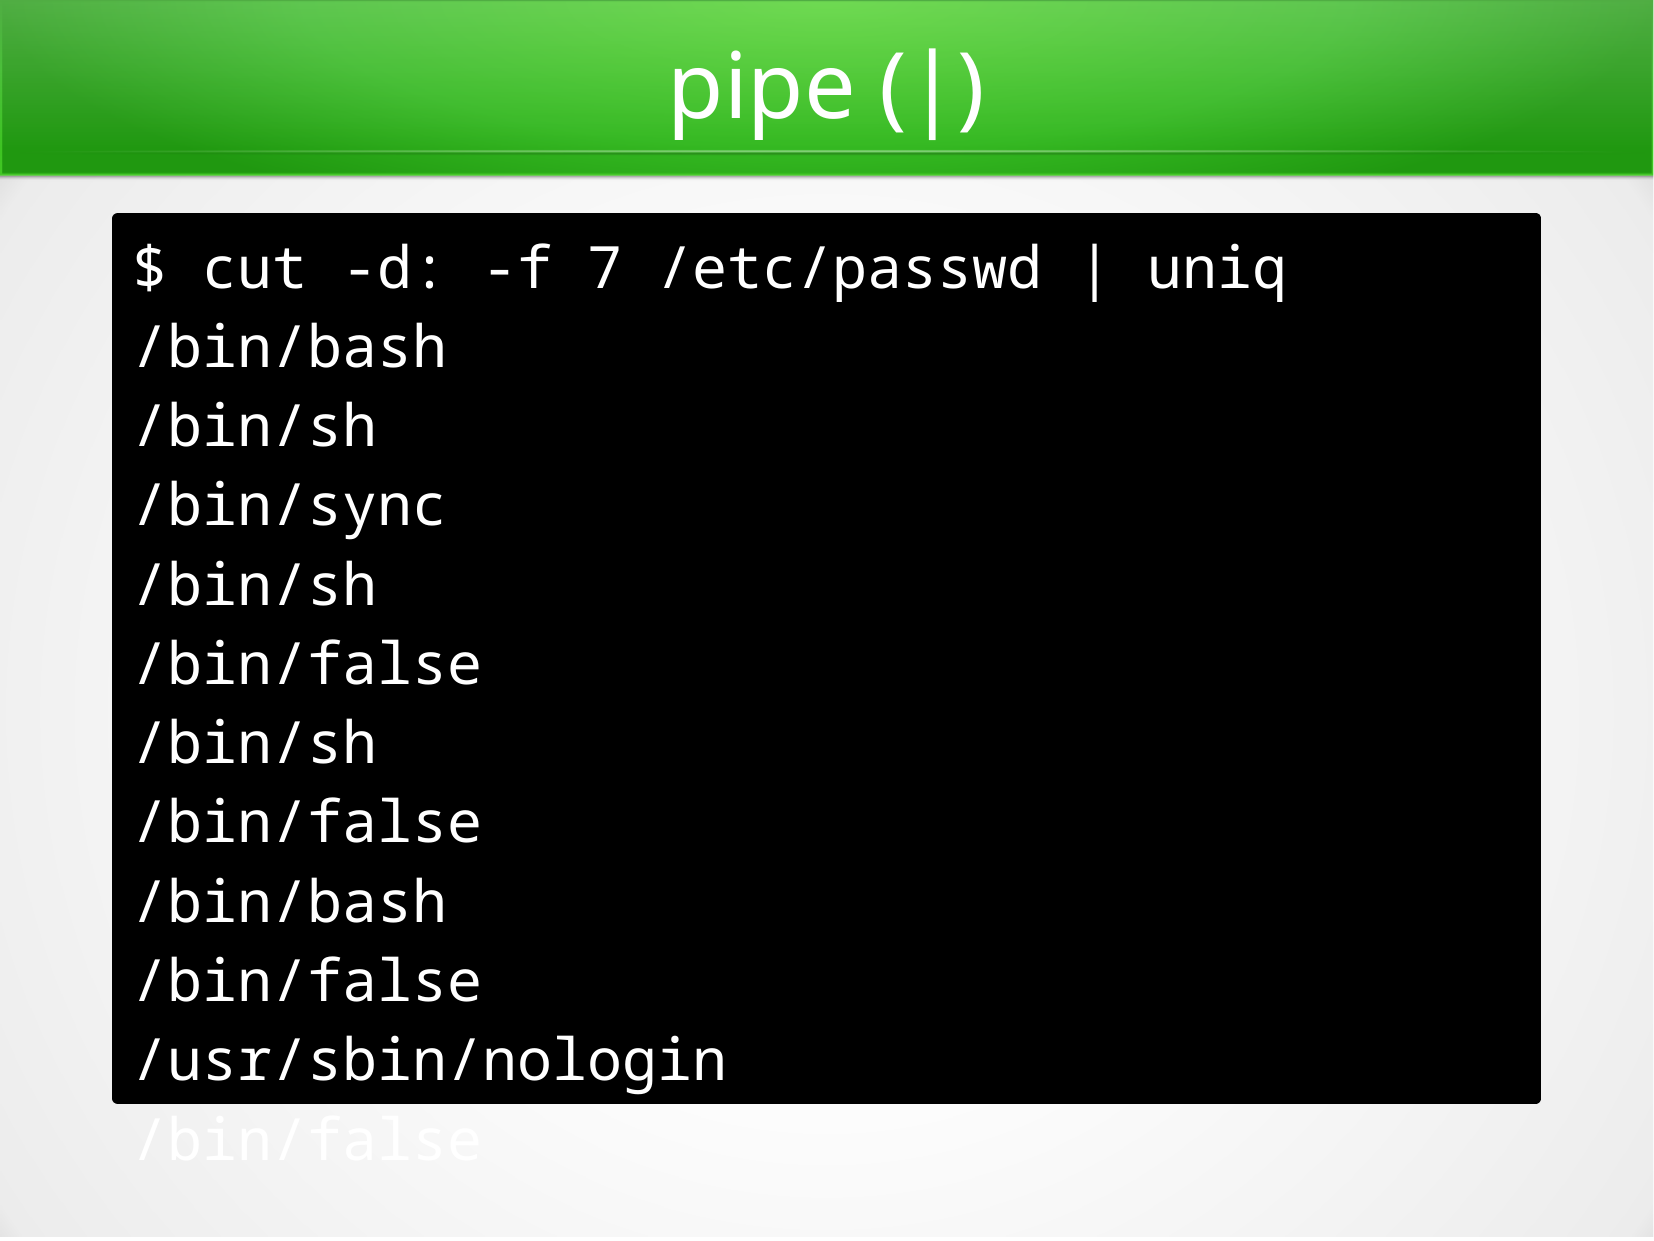

# pipe (|)
$ cut -d: -f 7 /etc/passwd | uniq
/bin/bash
/bin/sh
/bin/sync
/bin/sh
/bin/false
/bin/sh
/bin/false
/bin/bash
/bin/false
/usr/sbin/nologin
/bin/false